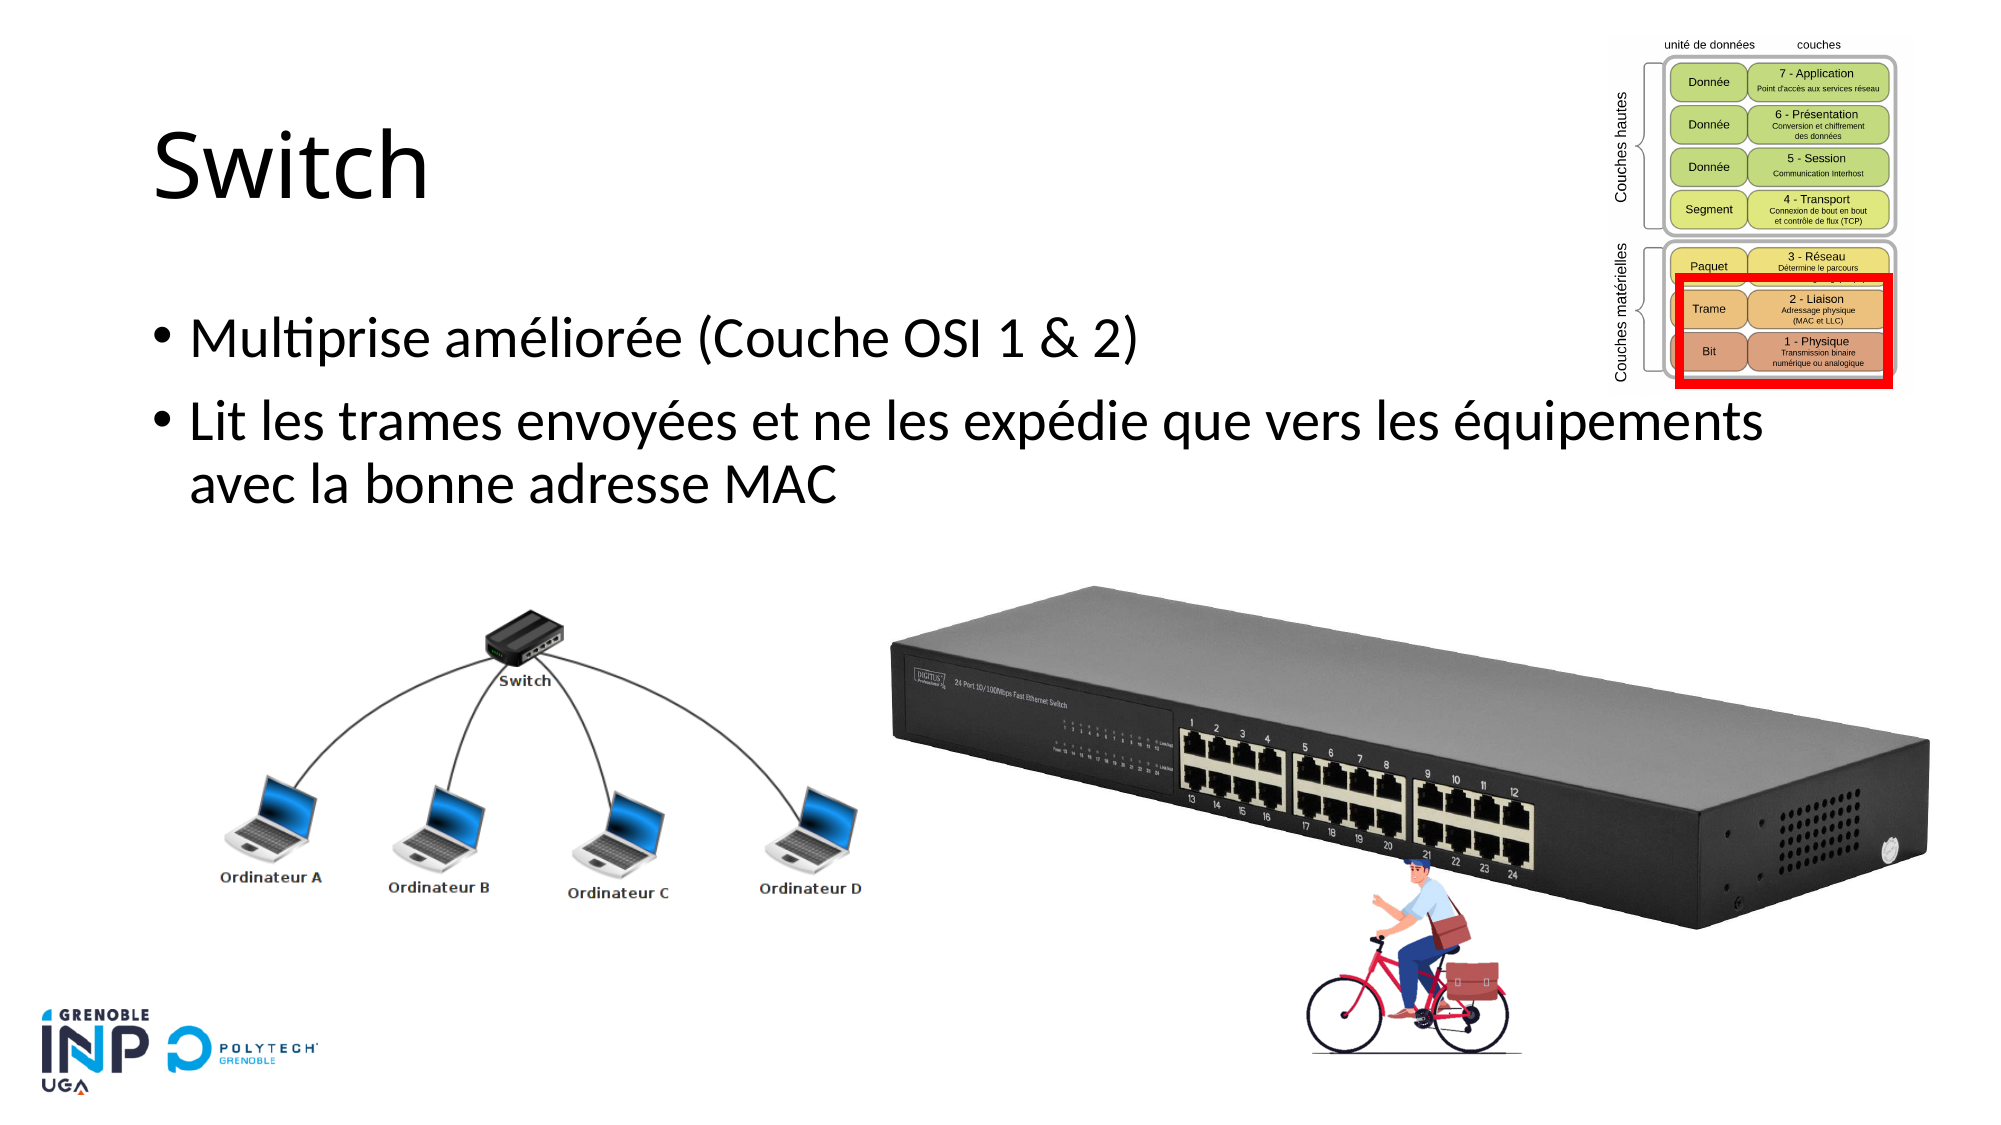

# Switch
Multiprise améliorée (Couche OSI 1 & 2)
Lit les trames envoyées et ne les expédie que vers les équipements avec la bonne adresse MAC